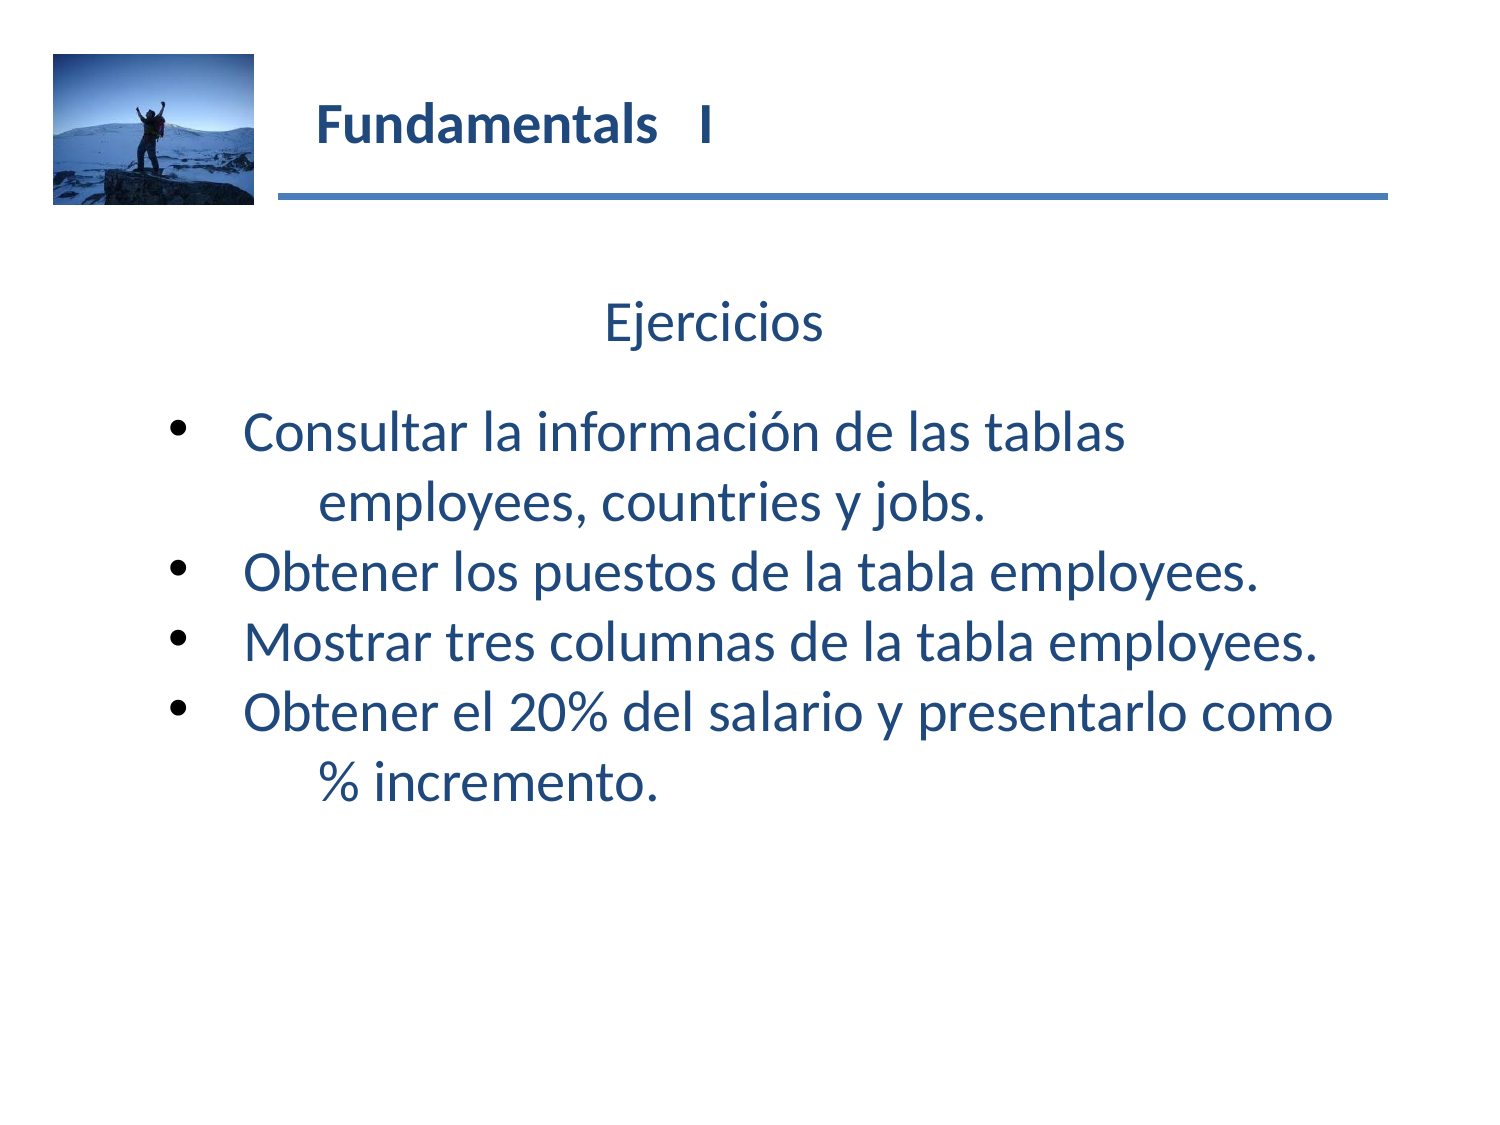

Fundamentals I
Ejercicios
Consultar la información de las tablas employees, countries y jobs.
Obtener los puestos de la tabla employees.
Mostrar tres columnas de la tabla employees.
Obtener el 20% del salario y presentarlo como % incremento.